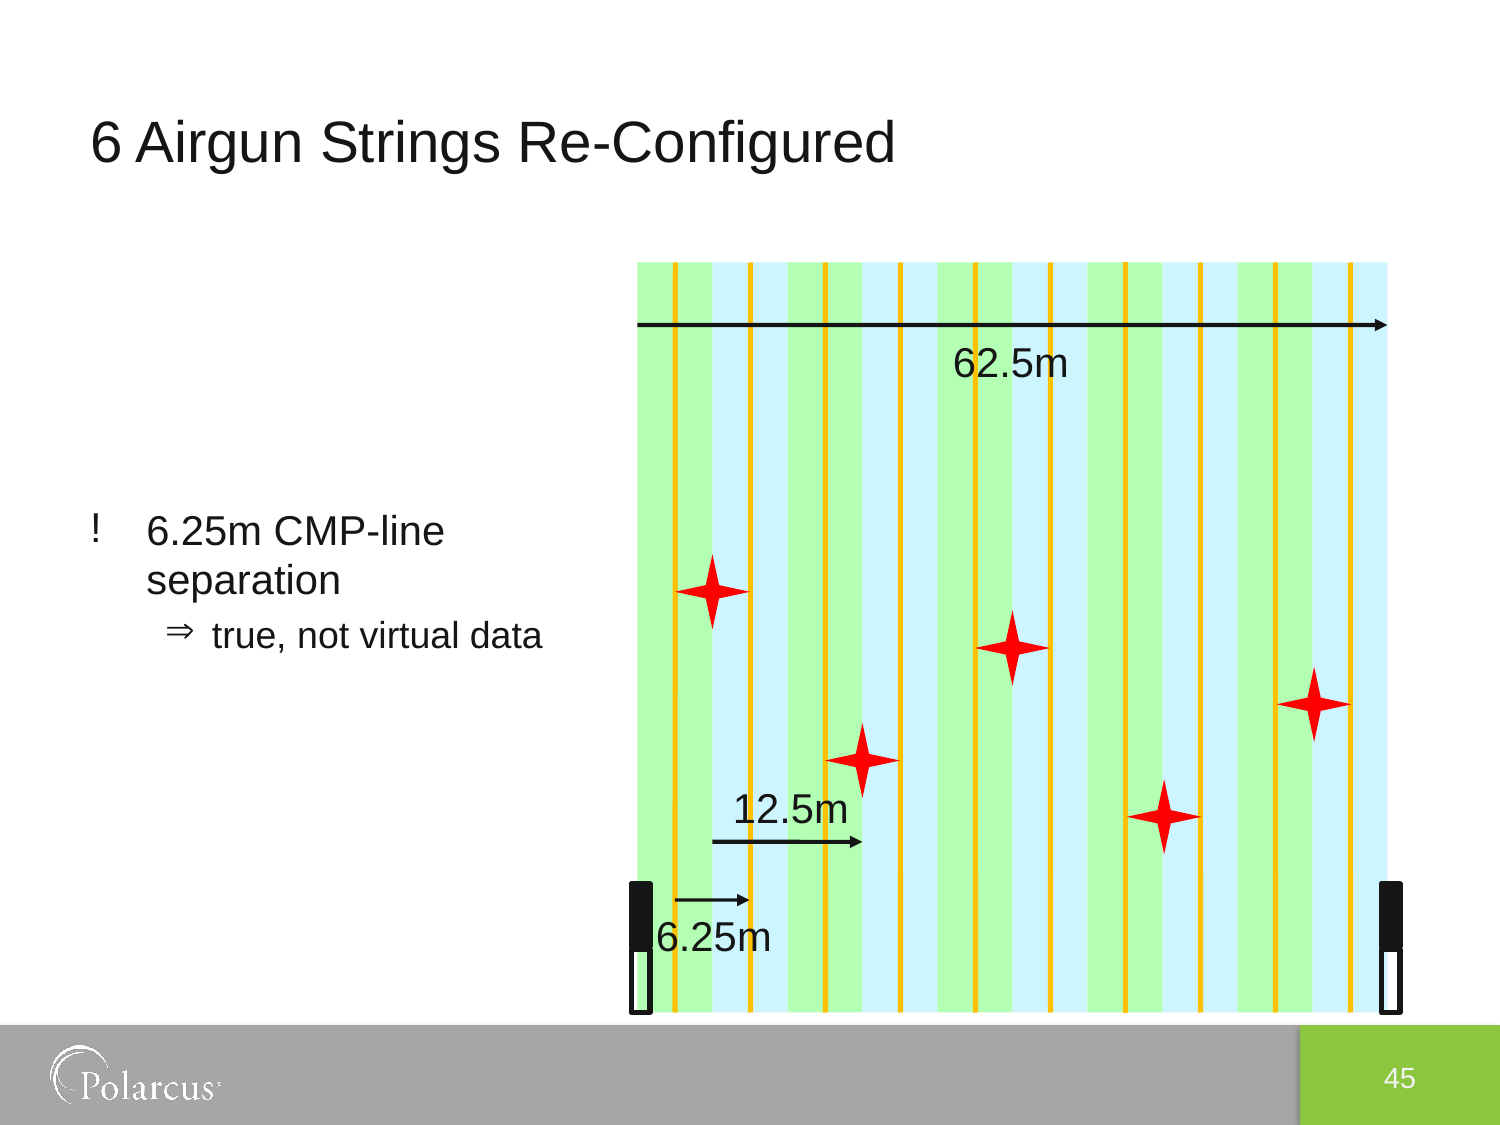

# 6 Airgun Strings Re-Configured
6.25m CMP-line
separation
true, not virtual data
62.5m
12.5m
6.25m